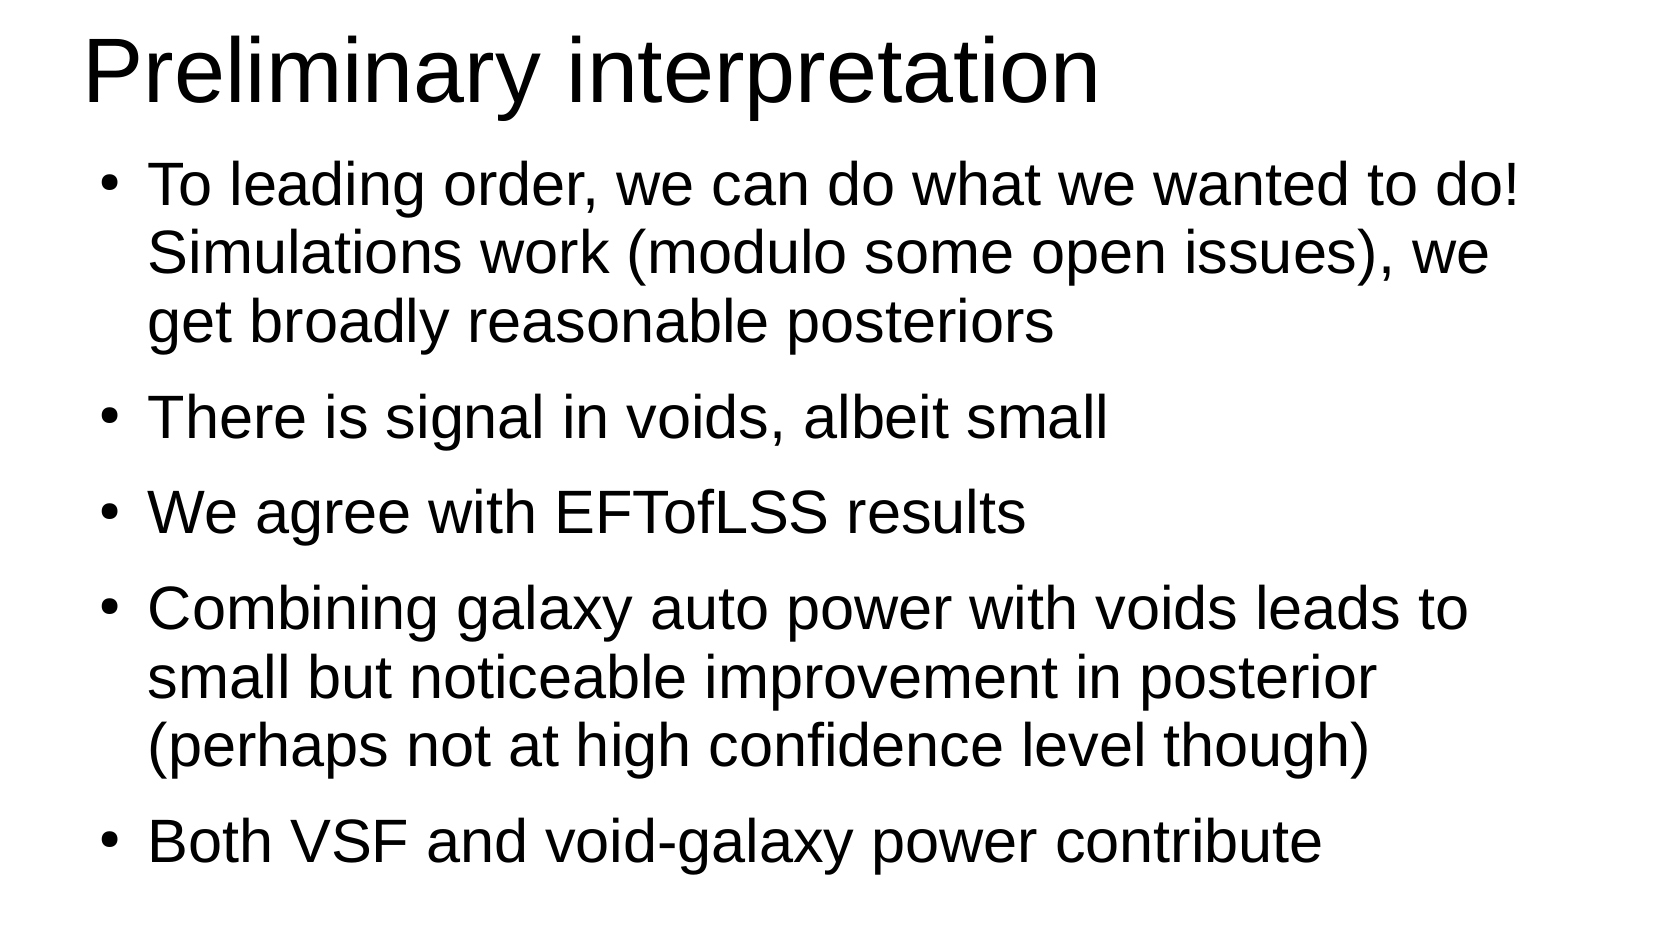

# Preliminary interpretation
To leading order, we can do what we wanted to do! Simulations work (modulo some open issues), we get broadly reasonable posteriors
There is signal in voids, albeit small
We agree with EFTofLSS results
Combining galaxy auto power with voids leads to small but noticeable improvement in posterior (perhaps not at high confidence level though)
Both VSF and void-galaxy power contribute